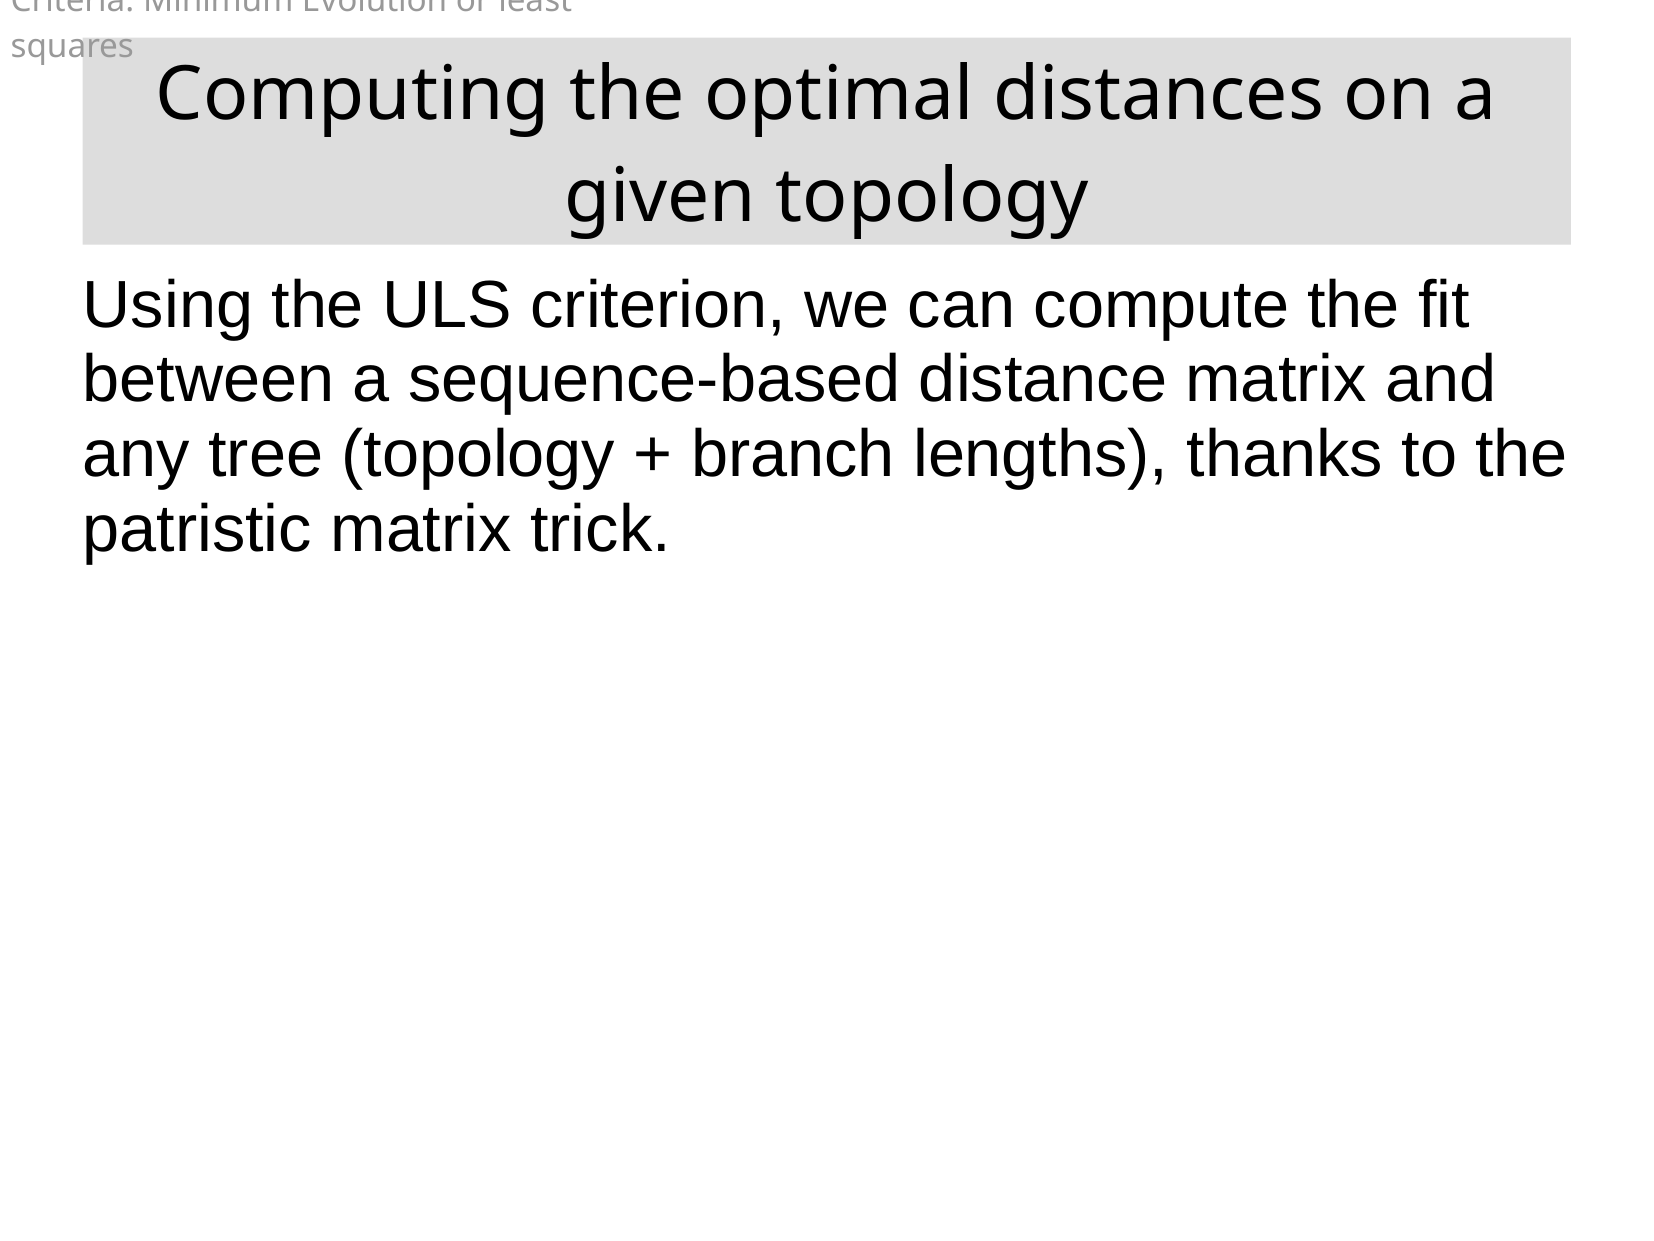

Criteria: Minimum Evolution or least squares
# Computing the optimal distances on a given topology
Using the ULS criterion, we can compute the fit between a sequence-based distance matrix and any tree (topology + branch lengths), thanks to the patristic matrix trick.